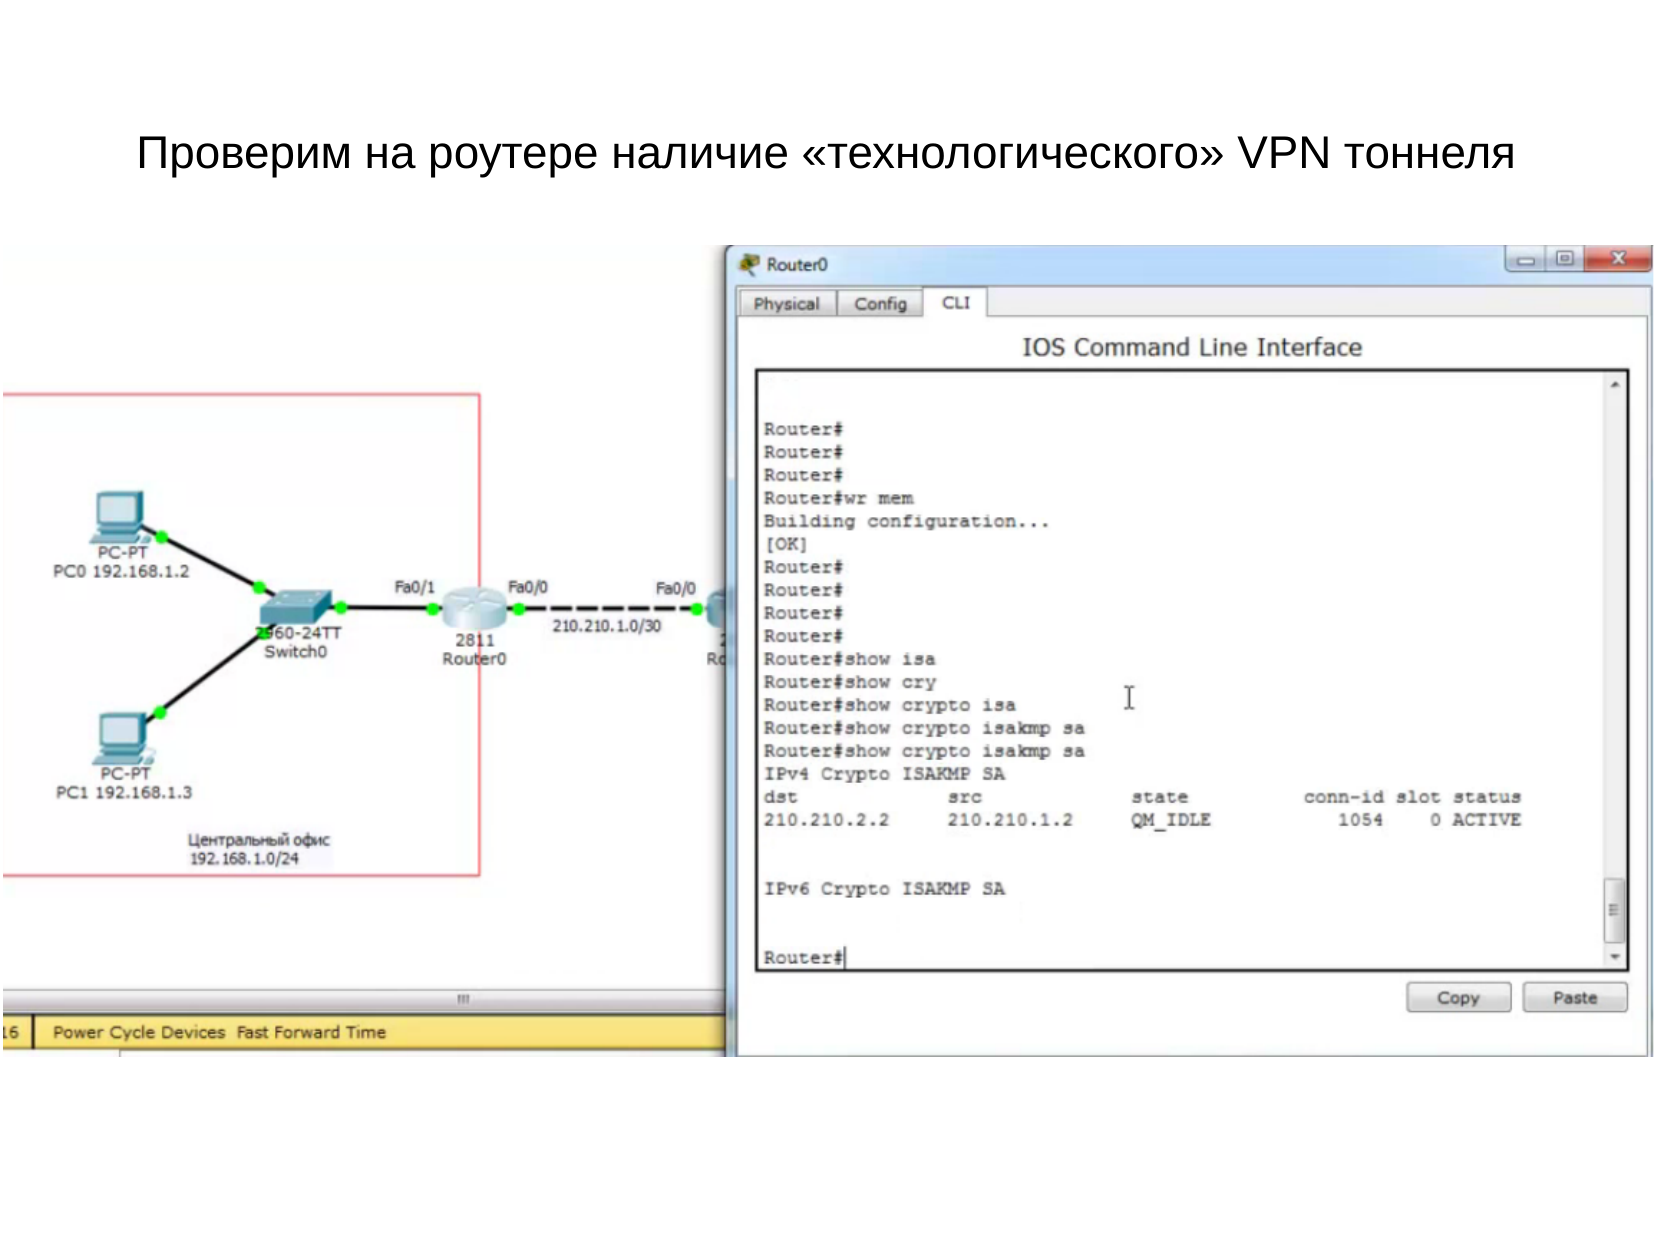

# Проверим на роутере наличие «технологического» VPN тоннеля